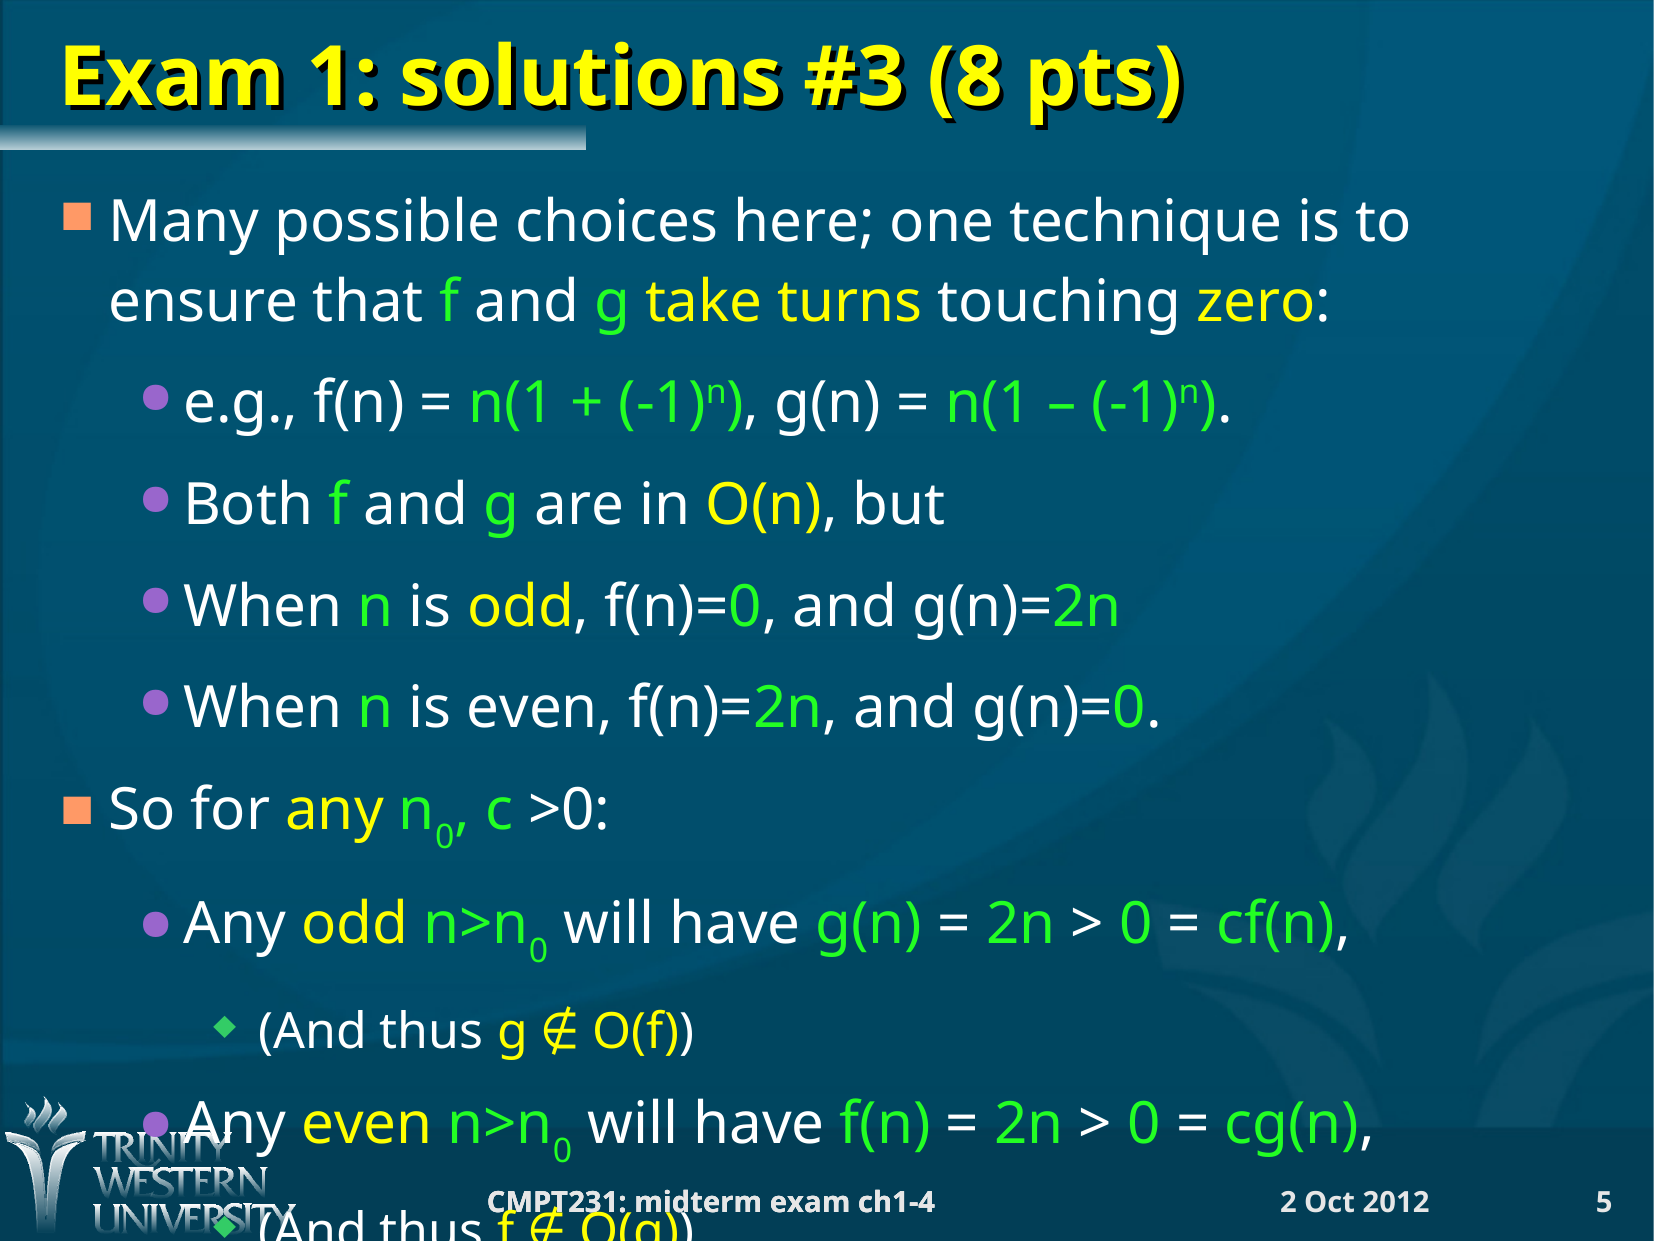

# Exam 1: solutions #3 (8 pts)
Many possible choices here; one technique is to ensure that f and g take turns touching zero:
e.g., f(n) = n(1 + (-1)n), g(n) = n(1 – (-1)n).
Both f and g are in O(n), but
When n is odd, f(n)=0, and g(n)=2n
When n is even, f(n)=2n, and g(n)=0.
So for any n0, c >0:
Any odd n>n0 will have g(n) = 2n > 0 = cf(n),
(And thus g ∉ O(f))
Any even n>n0 will have f(n) = 2n > 0 = cg(n),
(And thus f ∉ O(g))
CMPT231: midterm exam ch1-4
2 Oct 2012
5